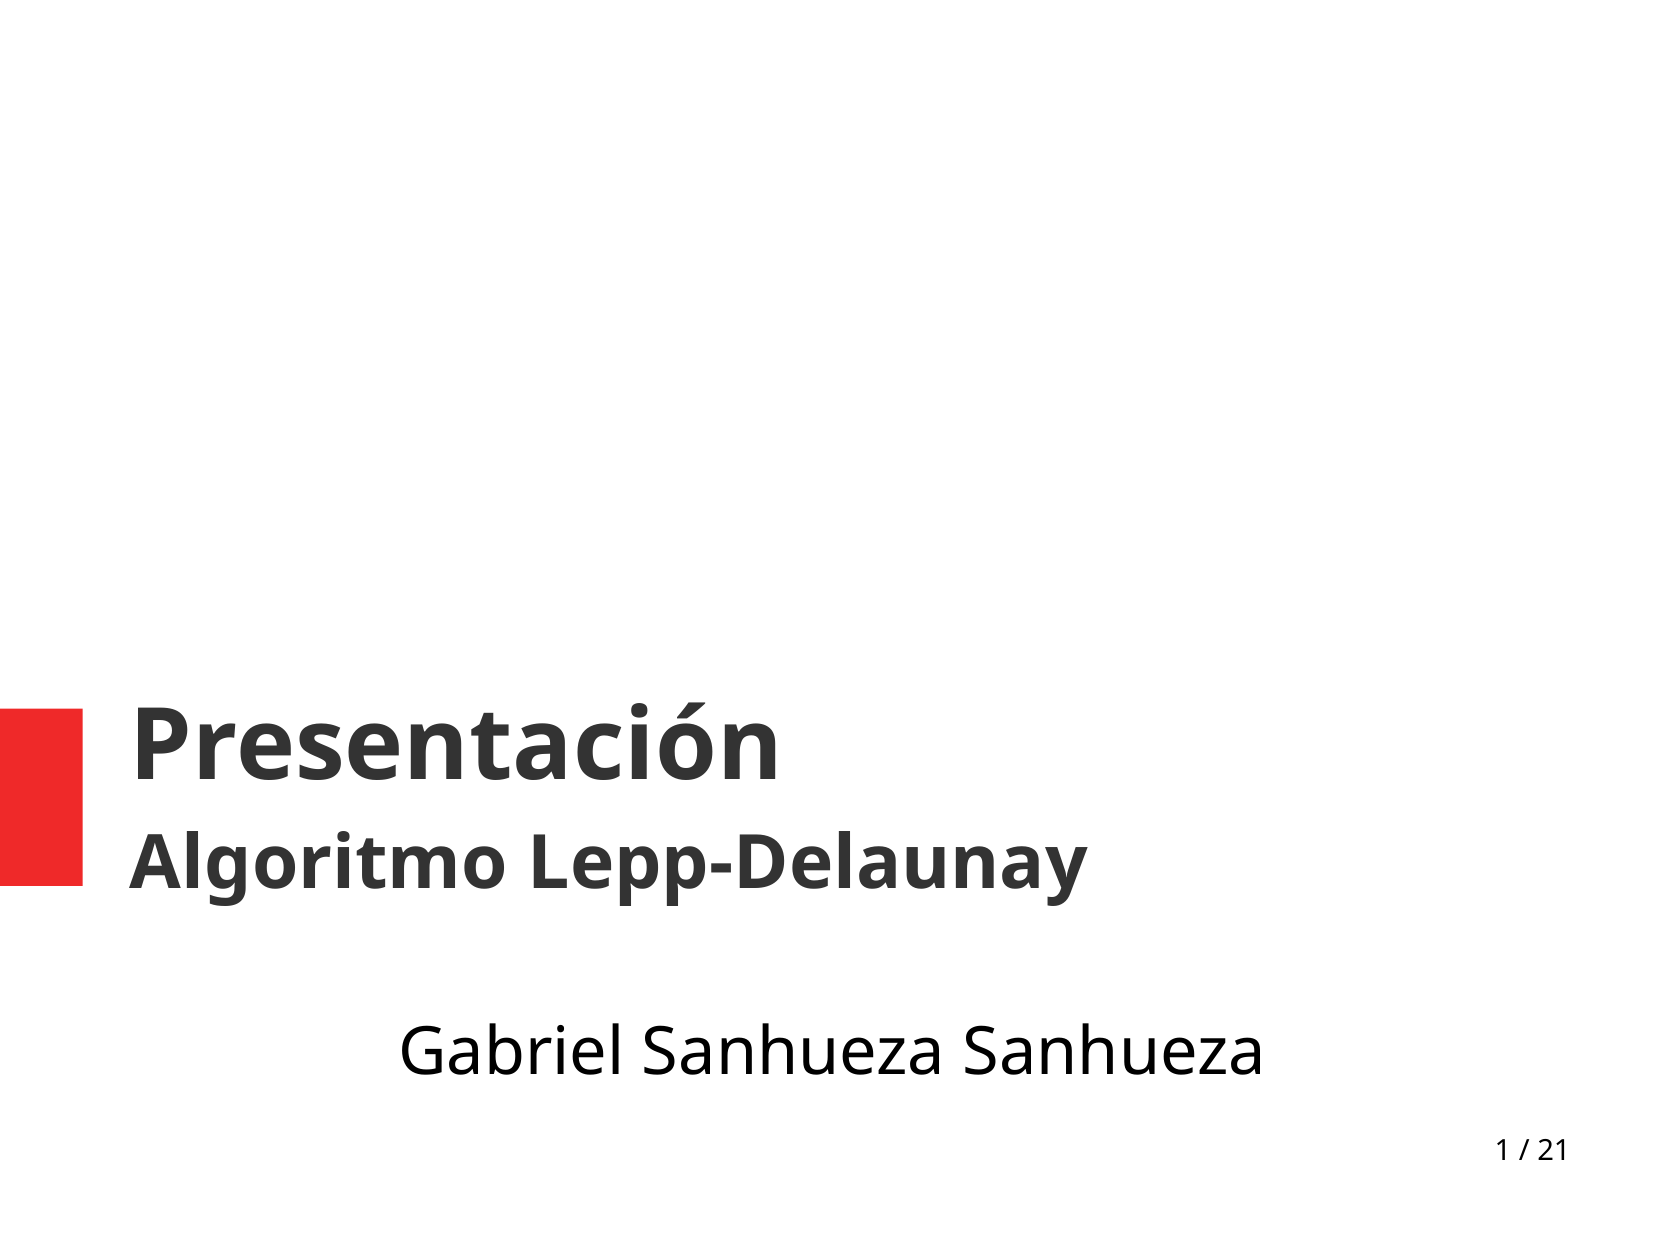

# Presentación Algoritmo Lepp-Delaunay
Gabriel Sanhueza Sanhueza
1